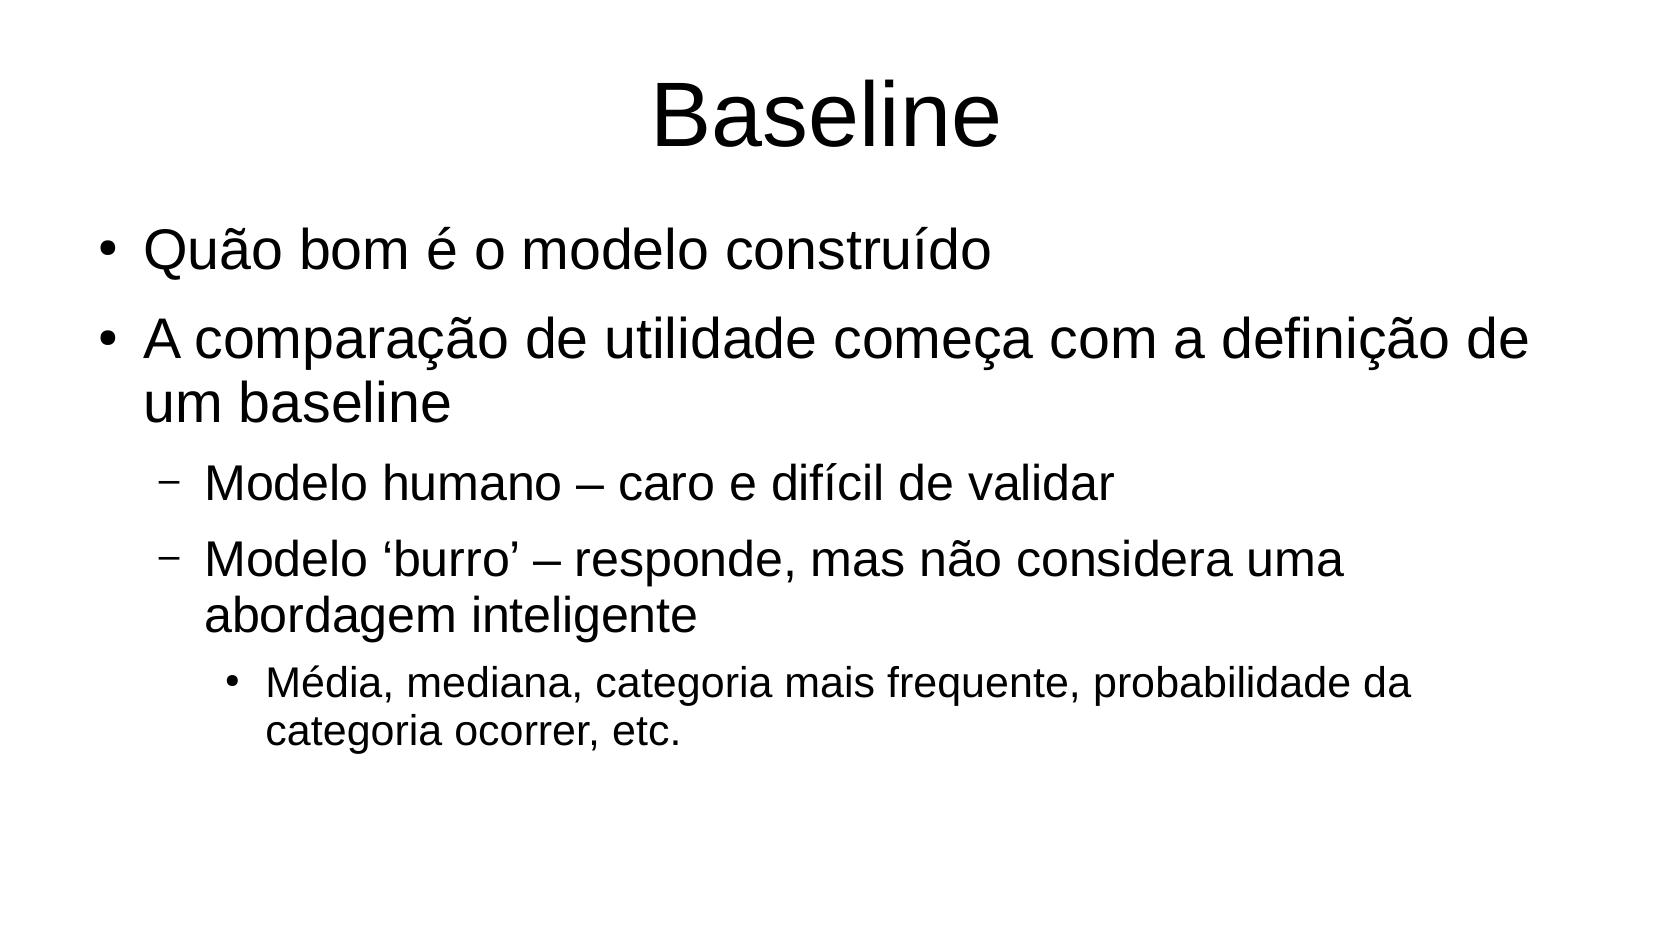

# Baseline
Quão bom é o modelo construído
A comparação de utilidade começa com a definição de um baseline
Modelo humano – caro e difícil de validar
Modelo ‘burro’ – responde, mas não considera uma abordagem inteligente
Média, mediana, categoria mais frequente, probabilidade da categoria ocorrer, etc.